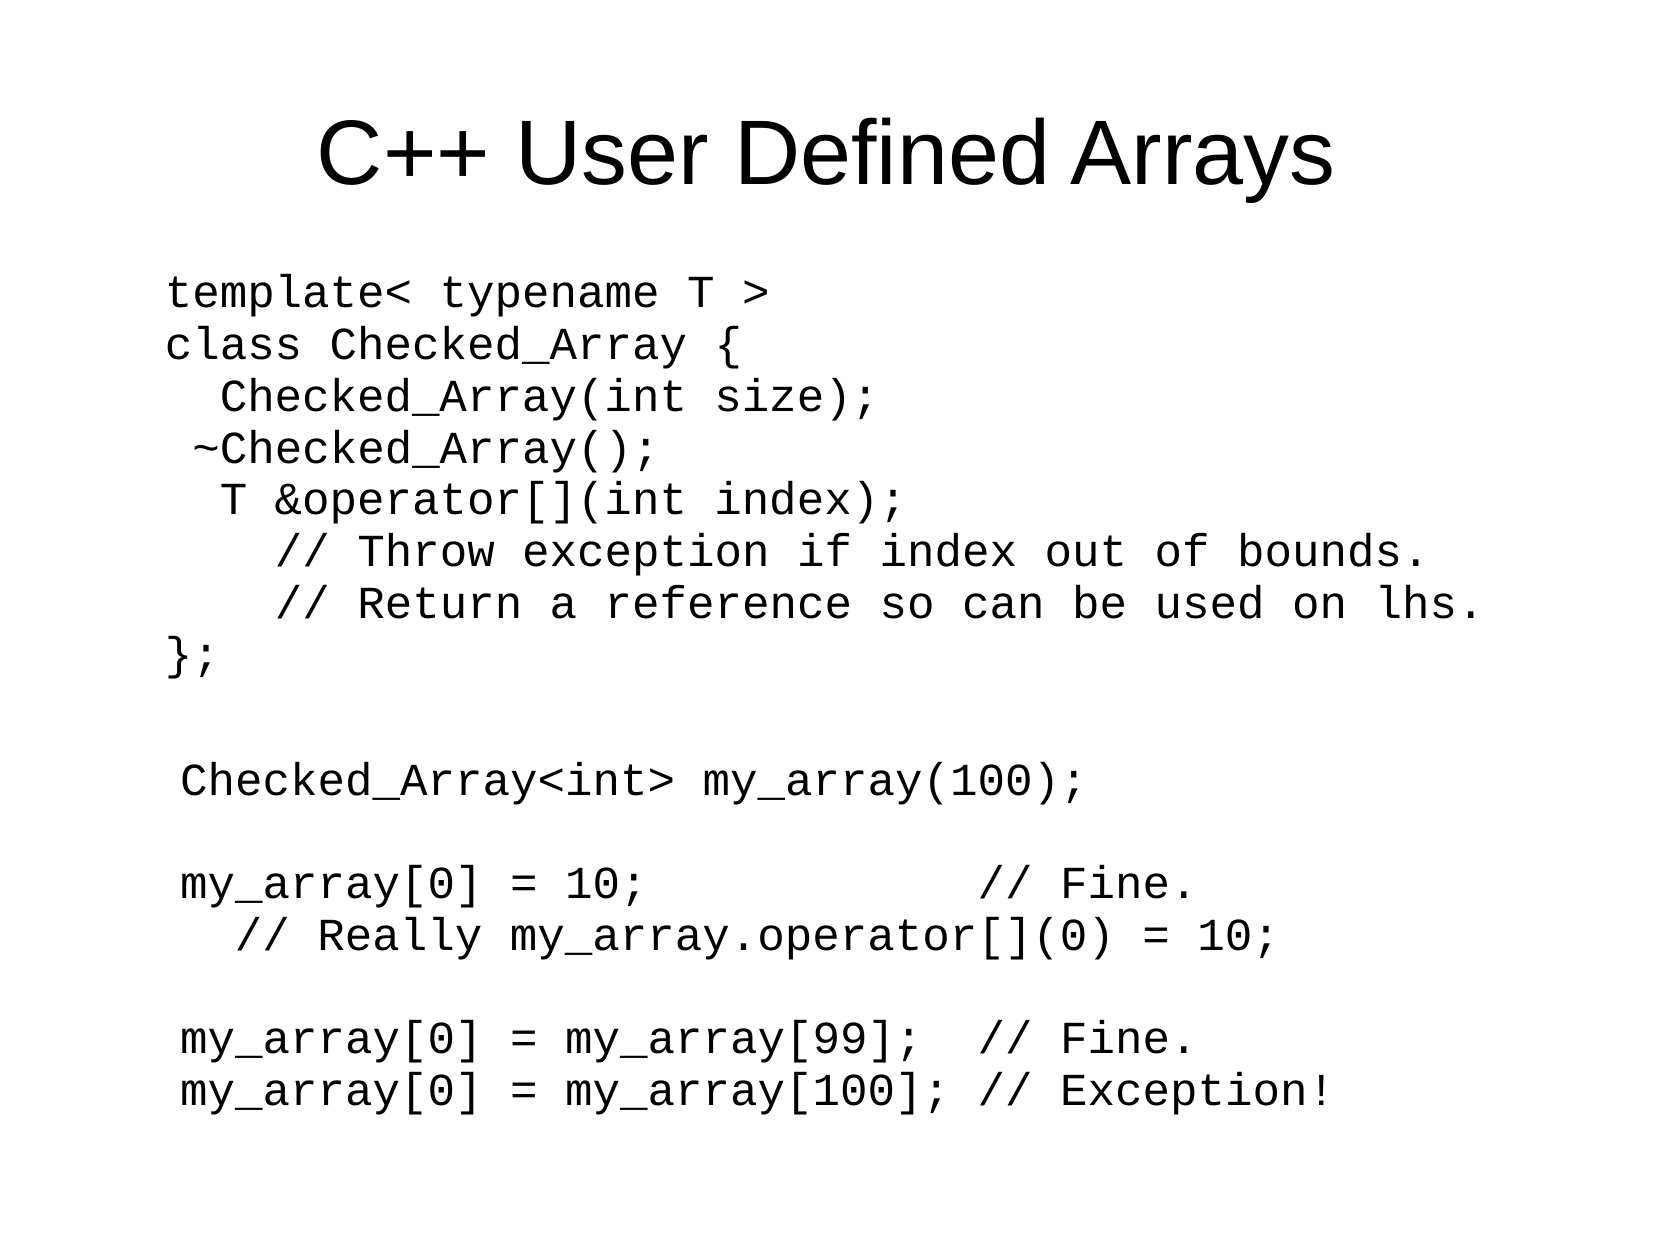

# C++ User Defined Arrays
template< typename T >
class Checked_Array {
 Checked_Array(int size);
 ~Checked_Array();
 T &operator[](int index);
 // Throw exception if index out of bounds.
 // Return a reference so can be used on lhs.
};
Checked_Array<int> my_array(100);
my_array[0] = 10; // Fine.
 // Really my_array.operator[](0) = 10;
my_array[0] = my_array[99]; // Fine.
my_array[0] = my_array[100]; // Exception!